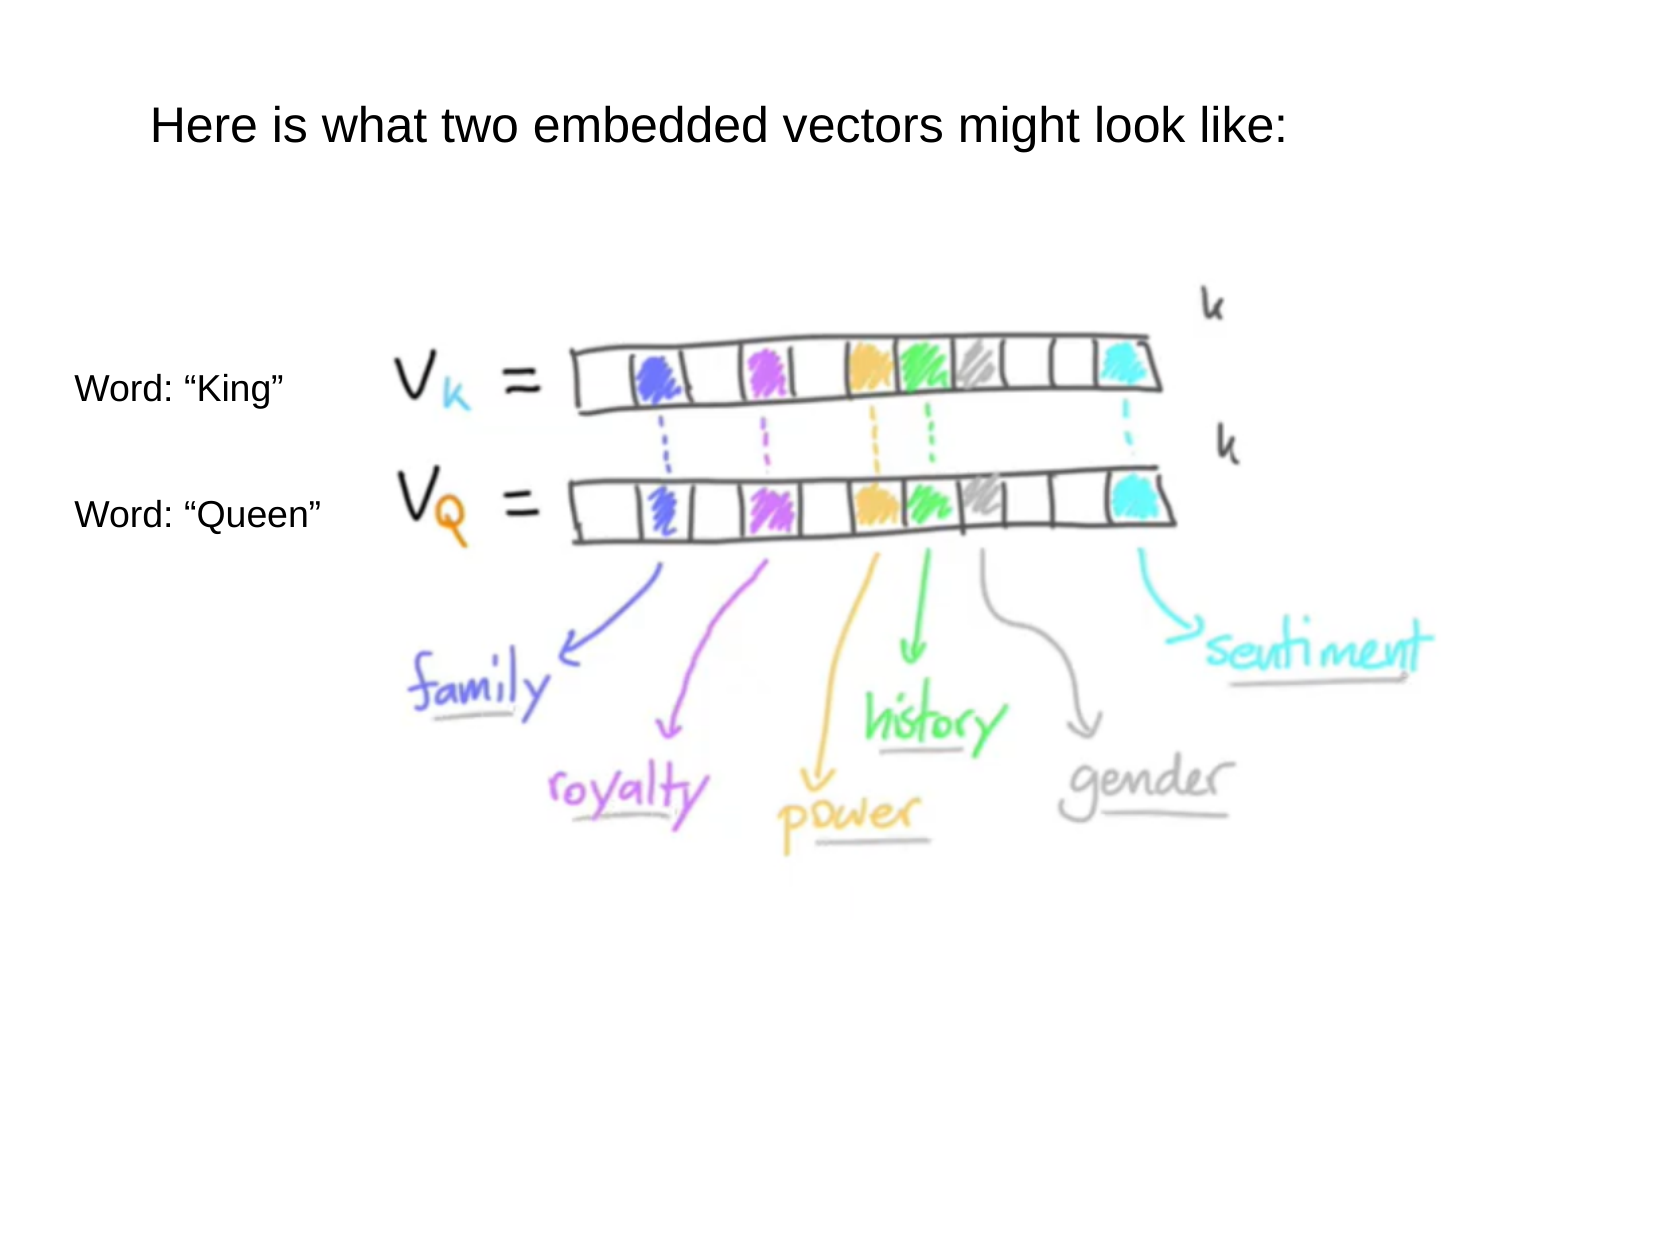

Here is what two embedded vectors might look like:
Word: “King”
Word: “Queen”